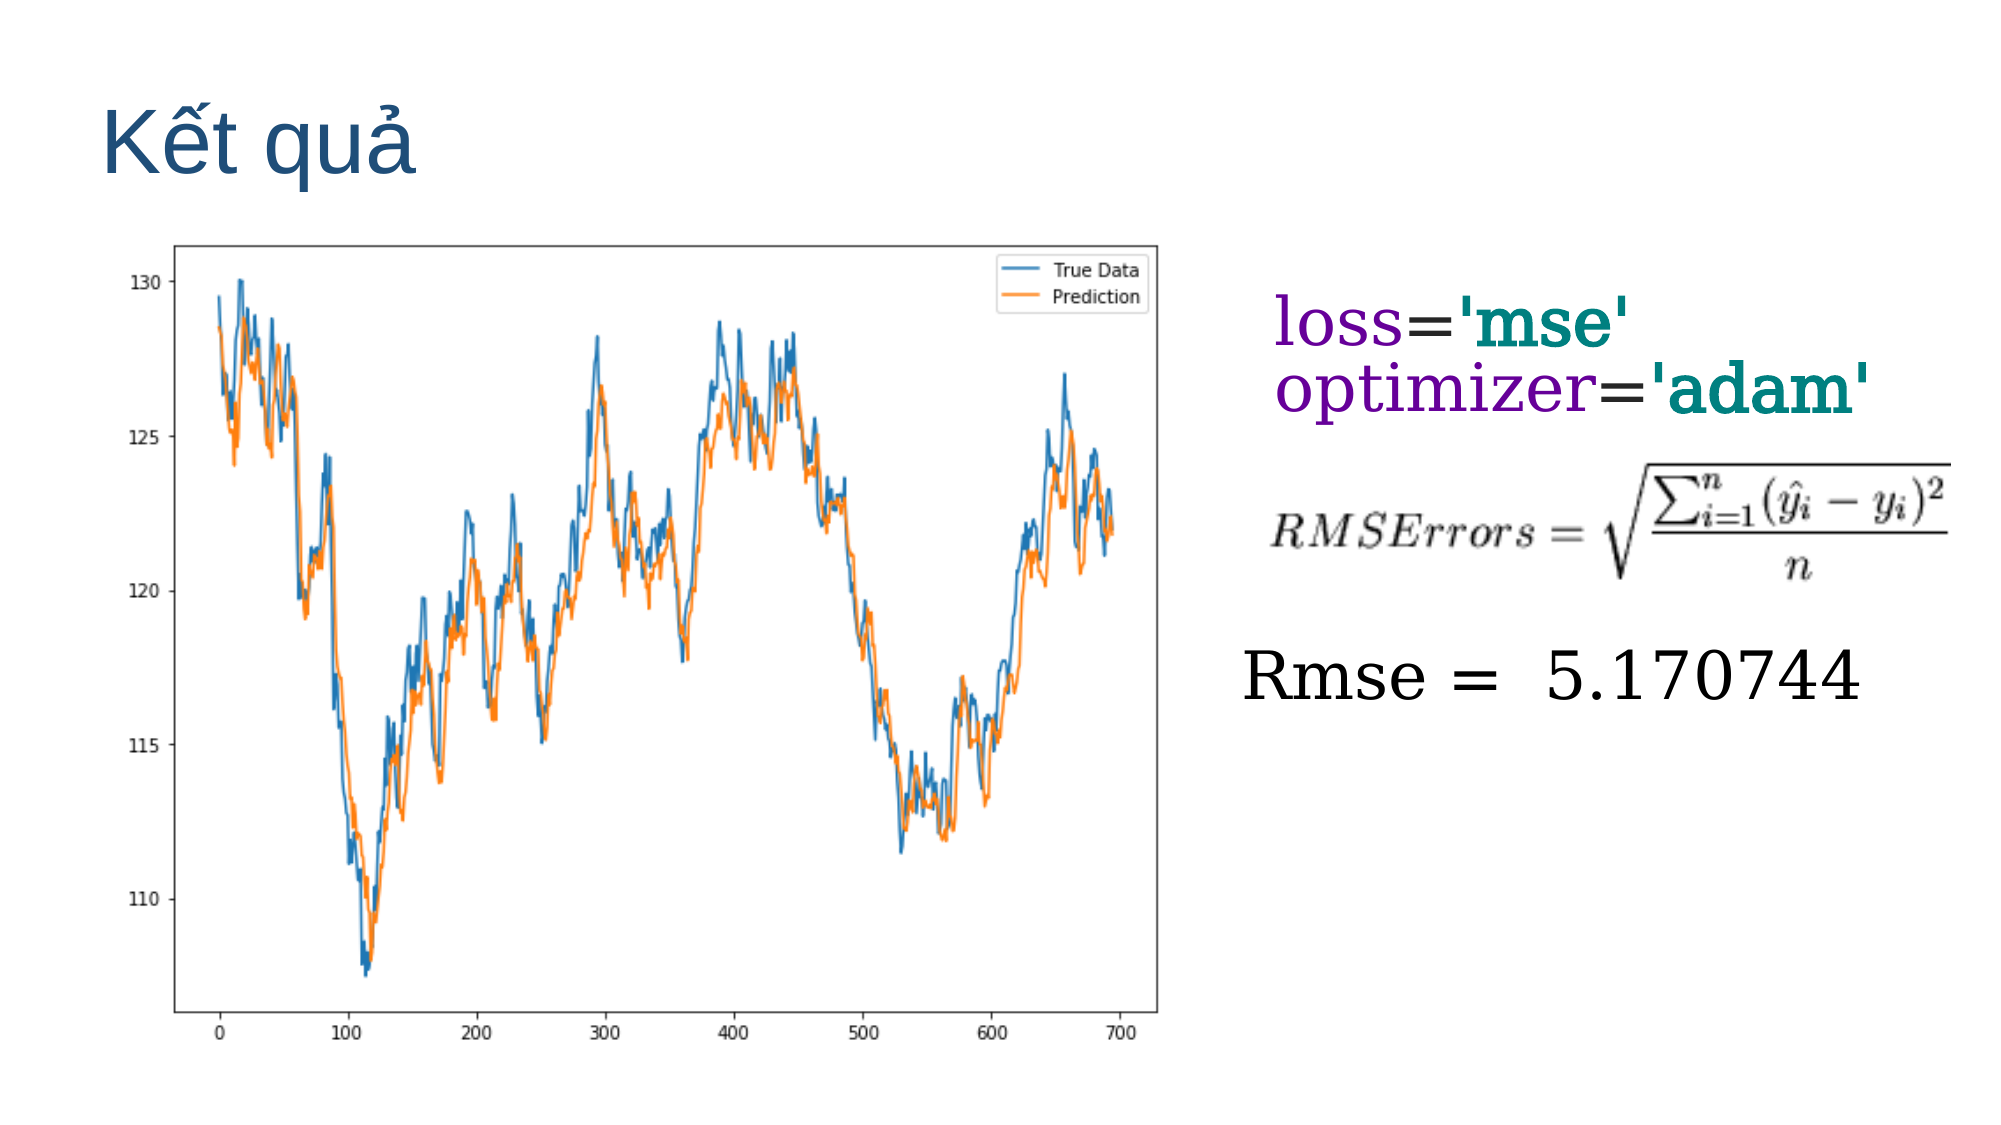

# Kết quả
loss='mse'
optimizer='adam'
Rmse = 5.170744